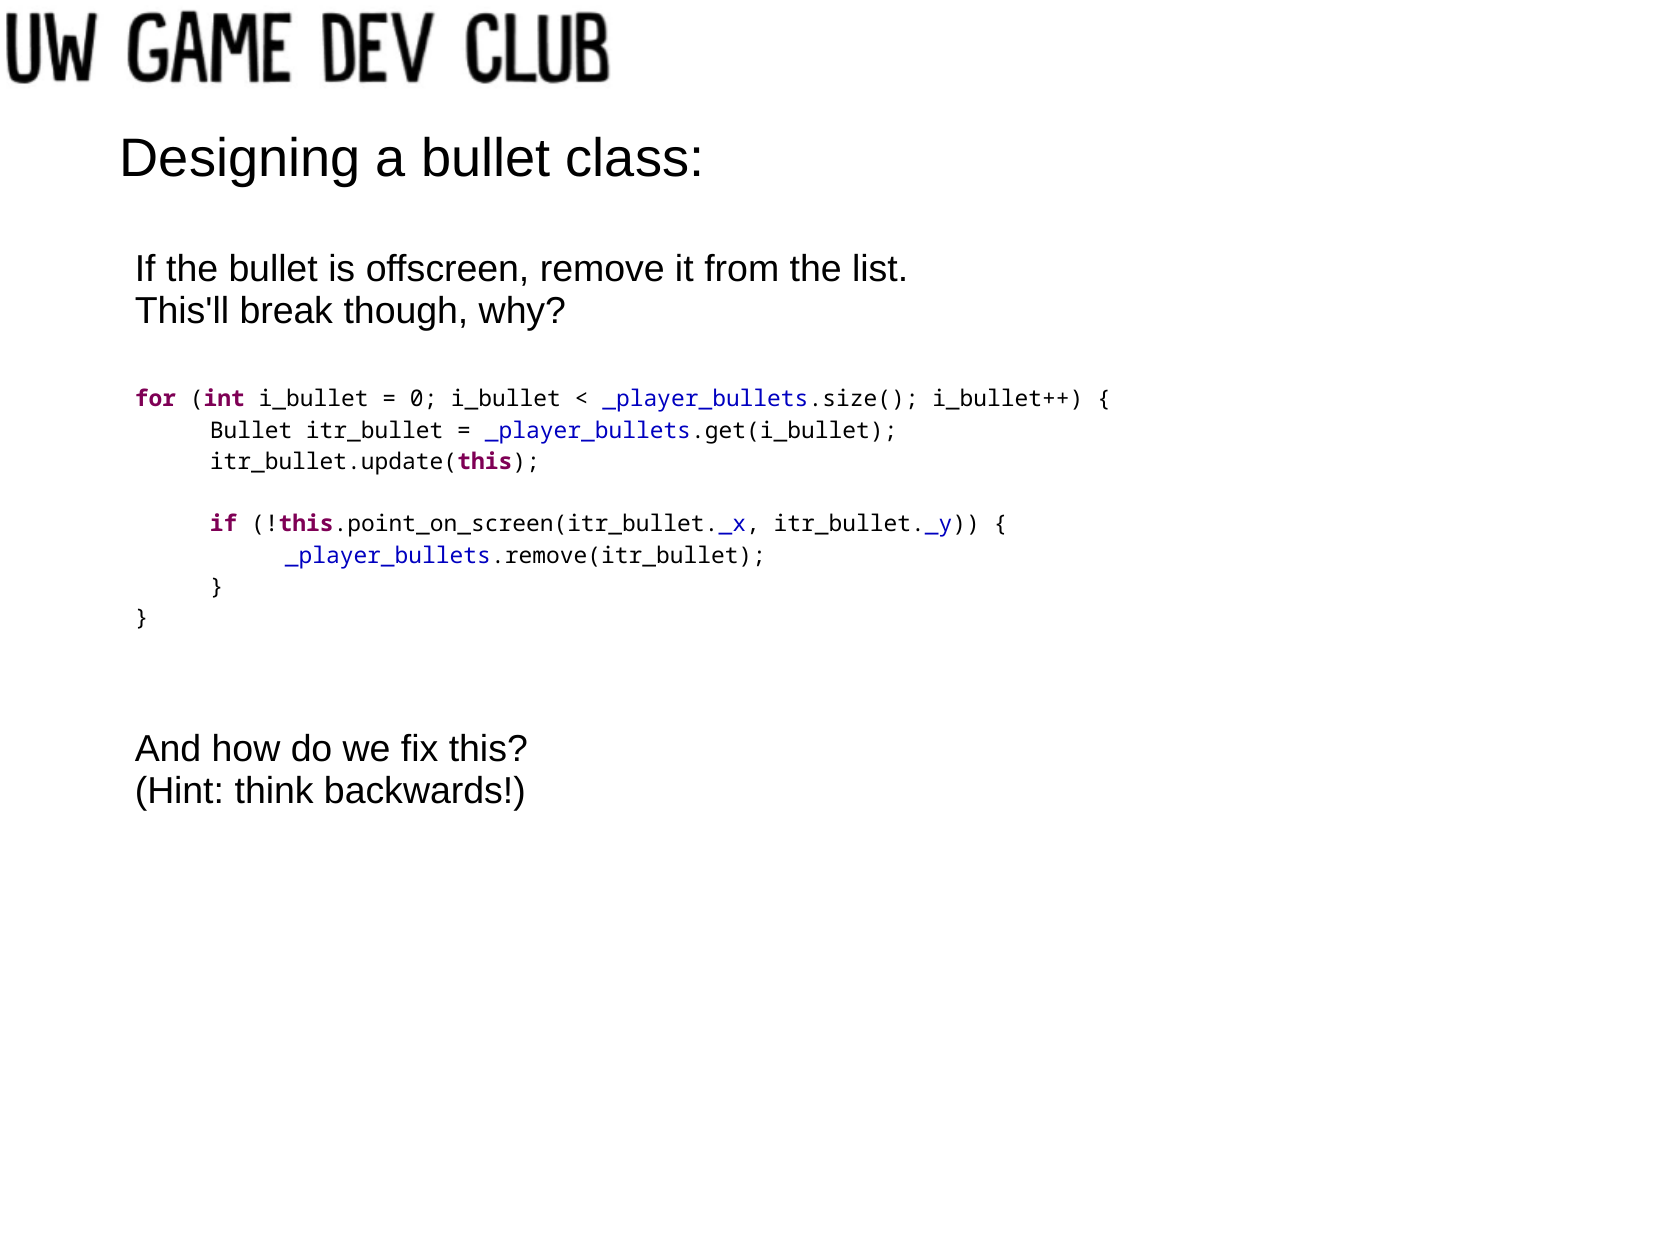

Designing a bullet class:
If the bullet is offscreen, remove it from the list.
This'll break though, why?
		for (int i_bullet = 0; i_bullet < _player_bullets.size(); i_bullet++) {
			Bullet itr_bullet = _player_bullets.get(i_bullet);
			itr_bullet.update(this);
			if (!this.point_on_screen(itr_bullet._x, itr_bullet._y)) {
				_player_bullets.remove(itr_bullet);
			}
		}
And how do we fix this?
(Hint: think backwards!)